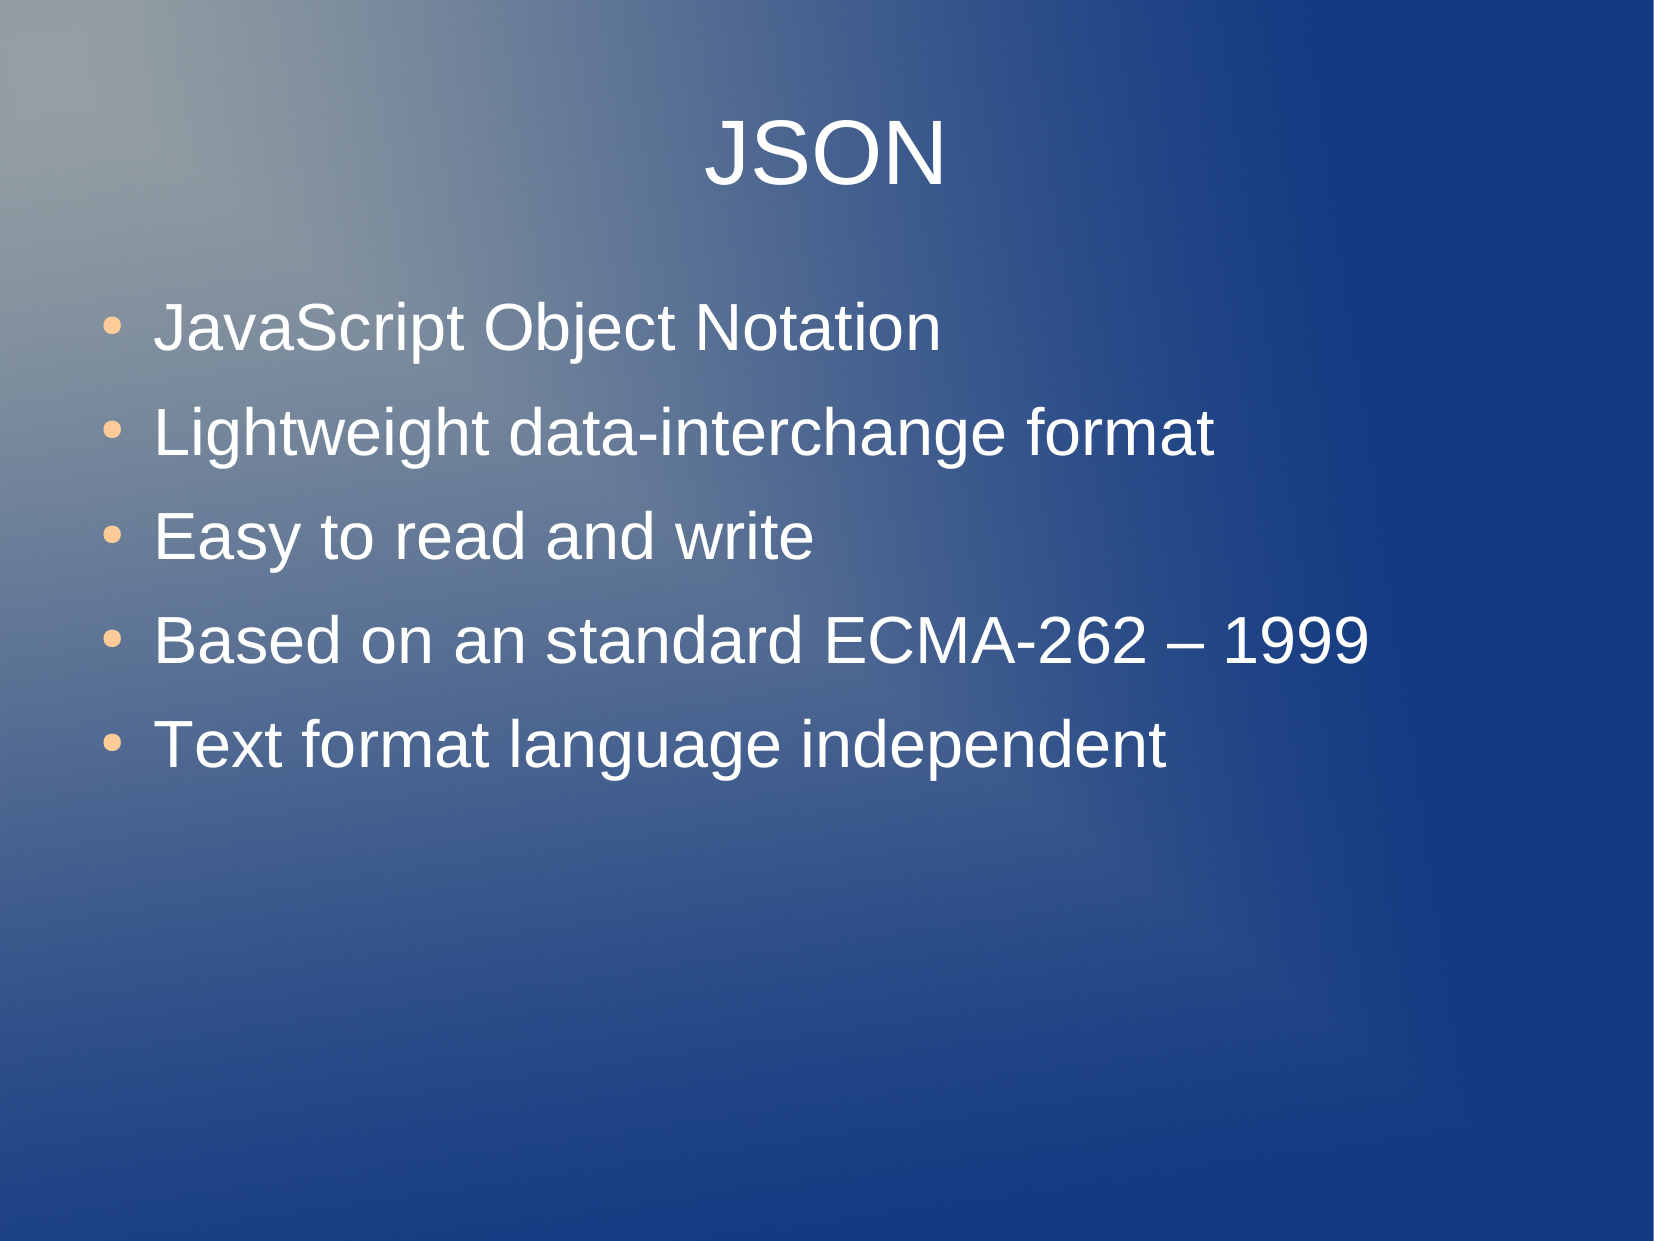

# JSON
JavaScript Object Notation
Lightweight data-interchange format
Easy to read and write
Based on an standard ECMA-262 – 1999
Text format language independent